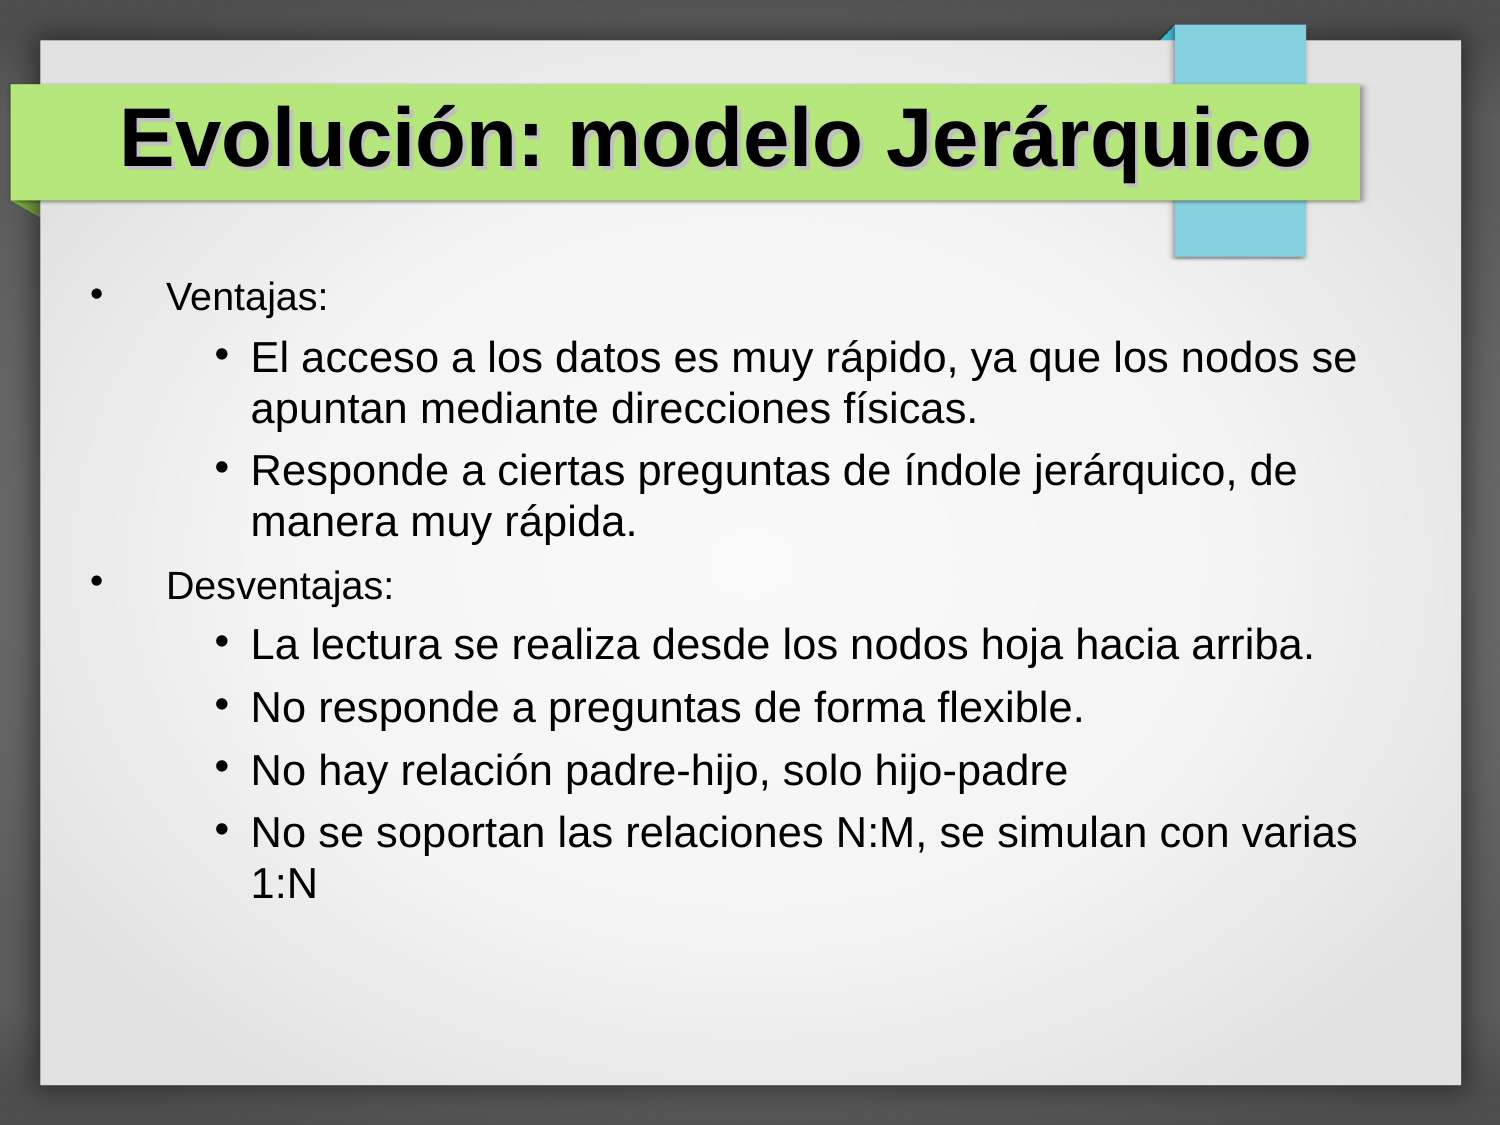

# Evolución: modelo Jerárquico
Ventajas:
El acceso a los datos es muy rápido, ya que los nodos se apuntan mediante direcciones físicas.
Responde a ciertas preguntas de índole jerárquico, de manera muy rápida.
Desventajas:
La lectura se realiza desde los nodos hoja hacia arriba.
No responde a preguntas de forma flexible.
No hay relación padre-hijo, solo hijo-padre
No se soportan las relaciones N:M, se simulan con varias 1:N